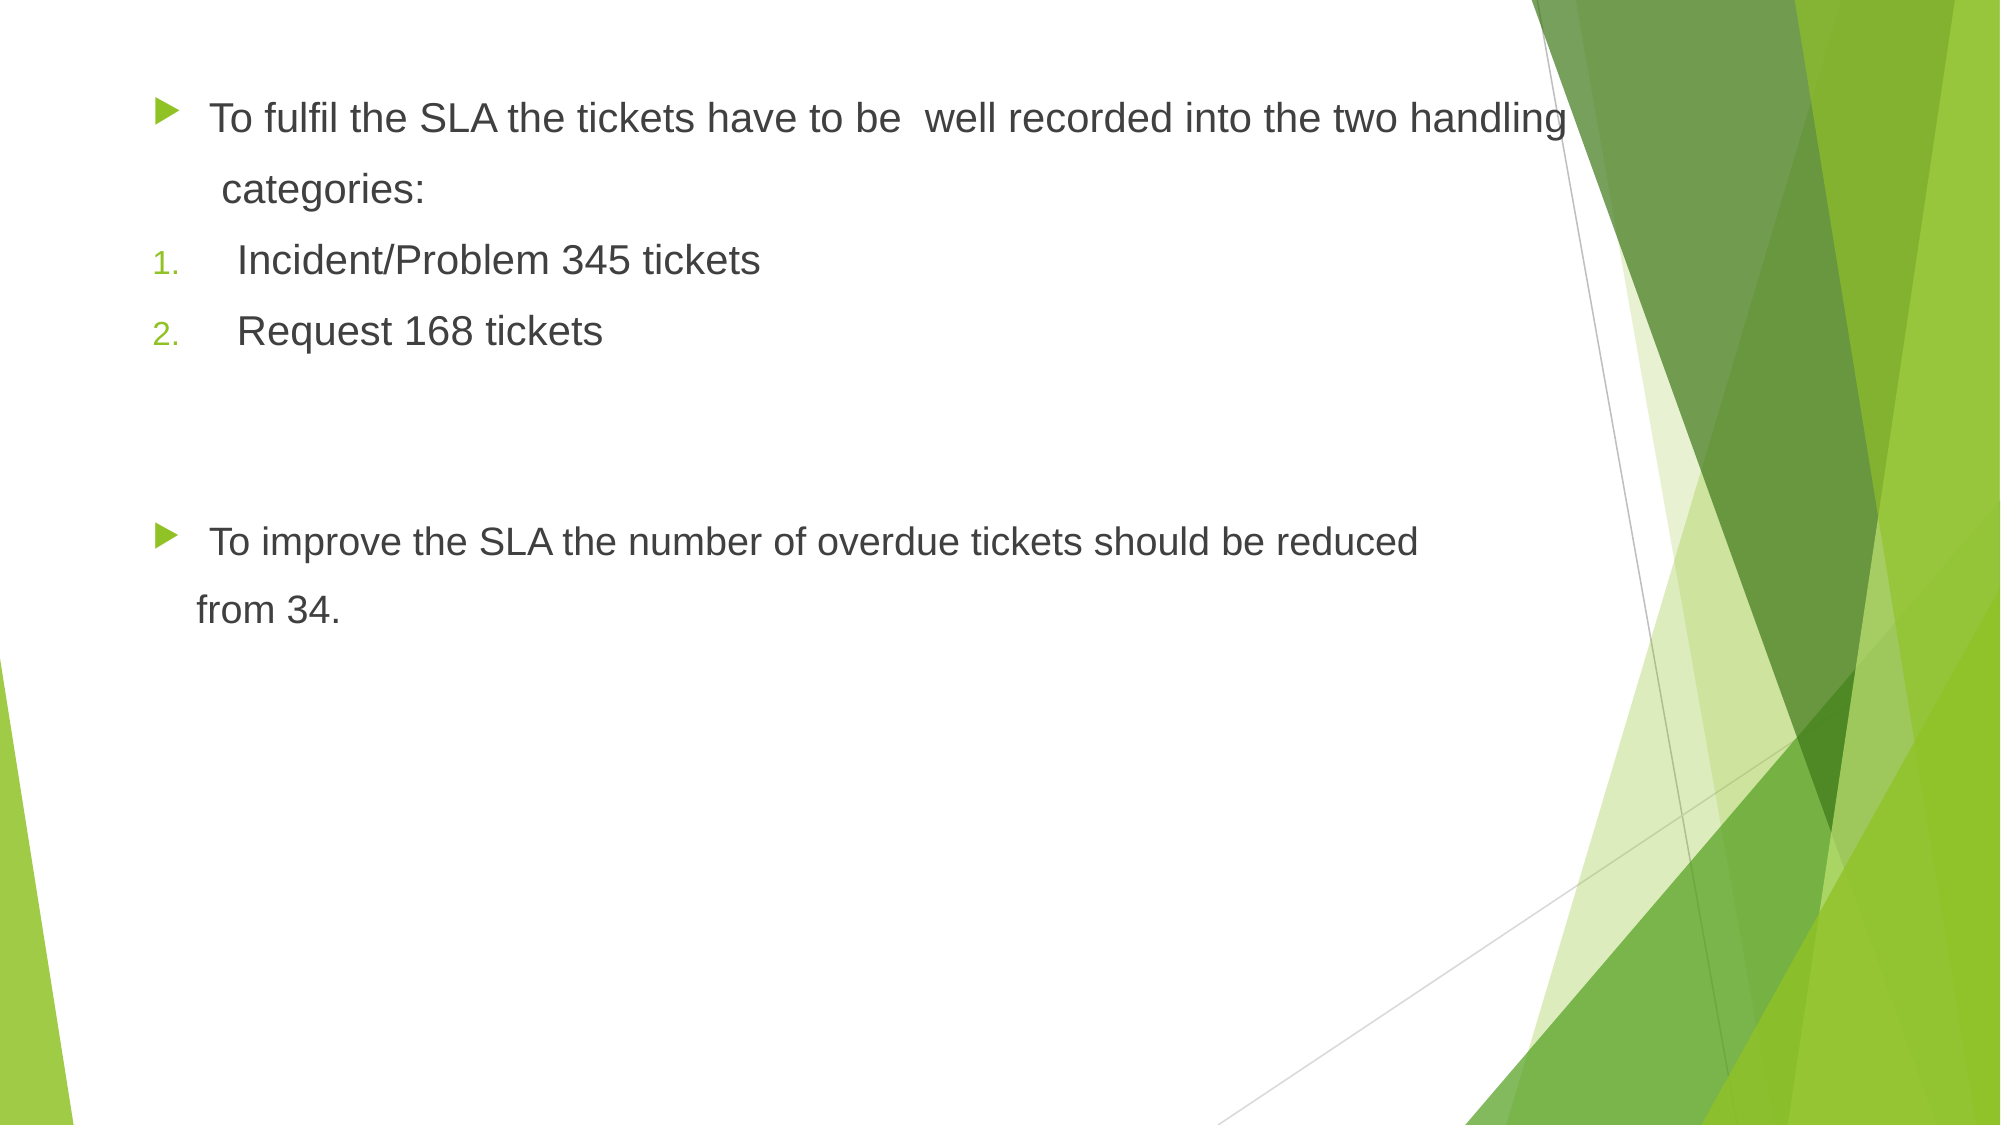

# To fulfil the SLA the tickets have to be well recorded into the two handling
 categories:
Incident/Problem 345 tickets
Request 168 tickets
To improve the SLA the number of overdue tickets should be reduced
 from 34.